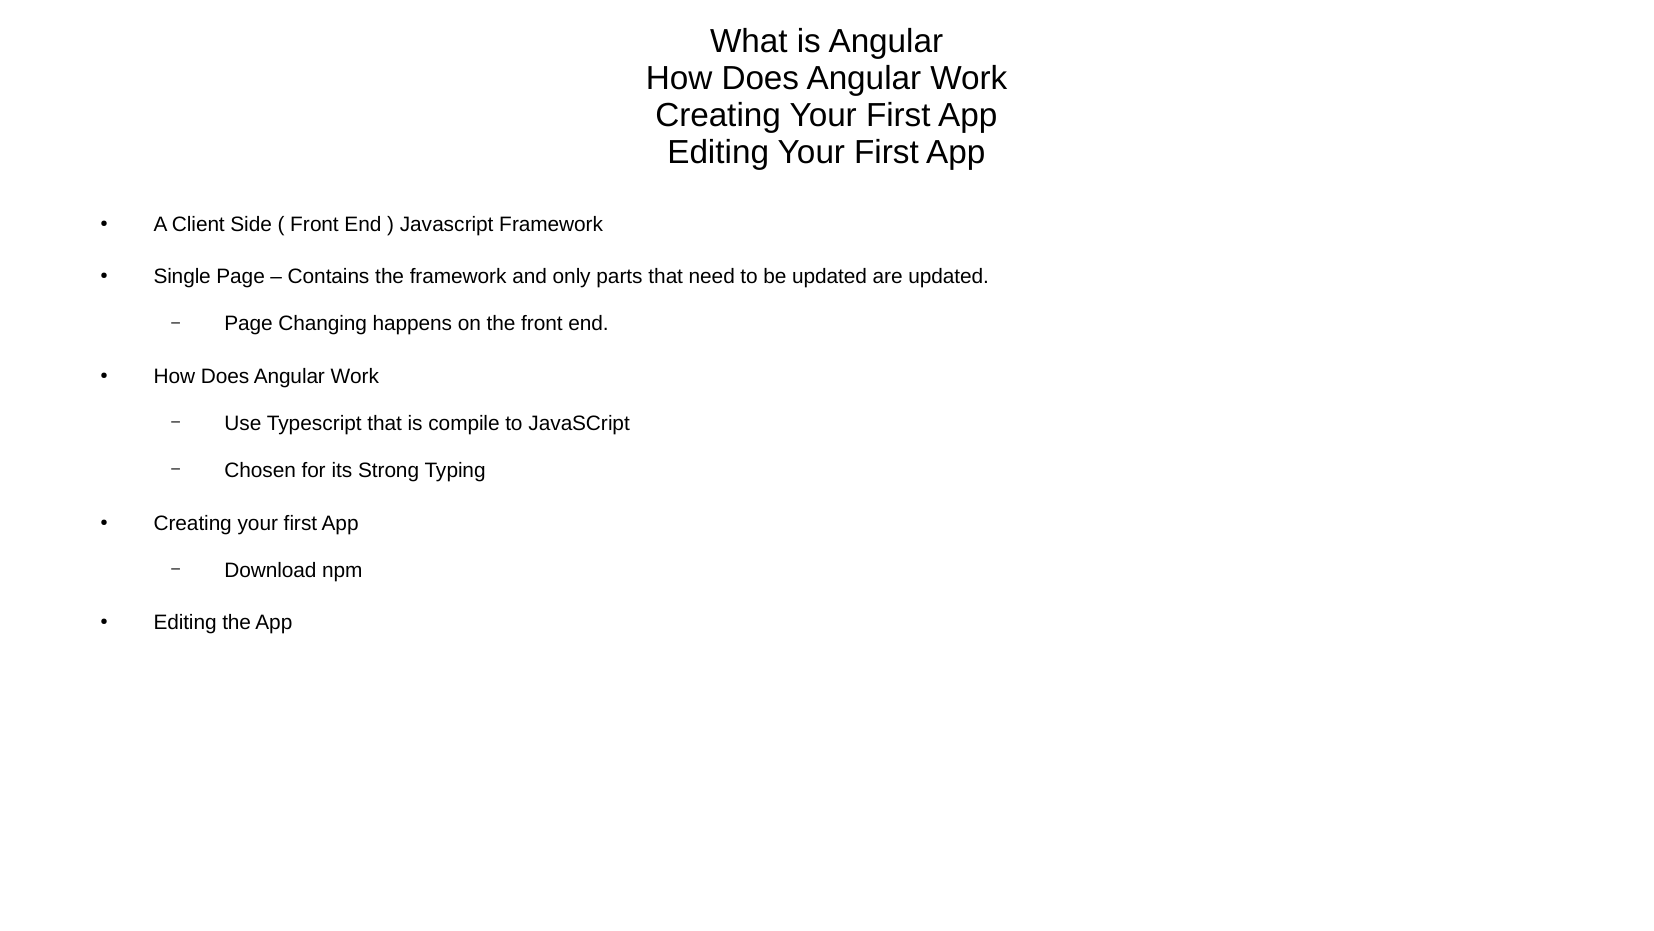

# What is Angular How Does Angular Work Creating Your First App Editing Your First App
A Client Side ( Front End ) Javascript Framework
Single Page – Contains the framework and only parts that need to be updated are updated.
Page Changing happens on the front end.
How Does Angular Work
Use Typescript that is compile to JavaSCript
Chosen for its Strong Typing
Creating your first App
Download npm
Editing the App